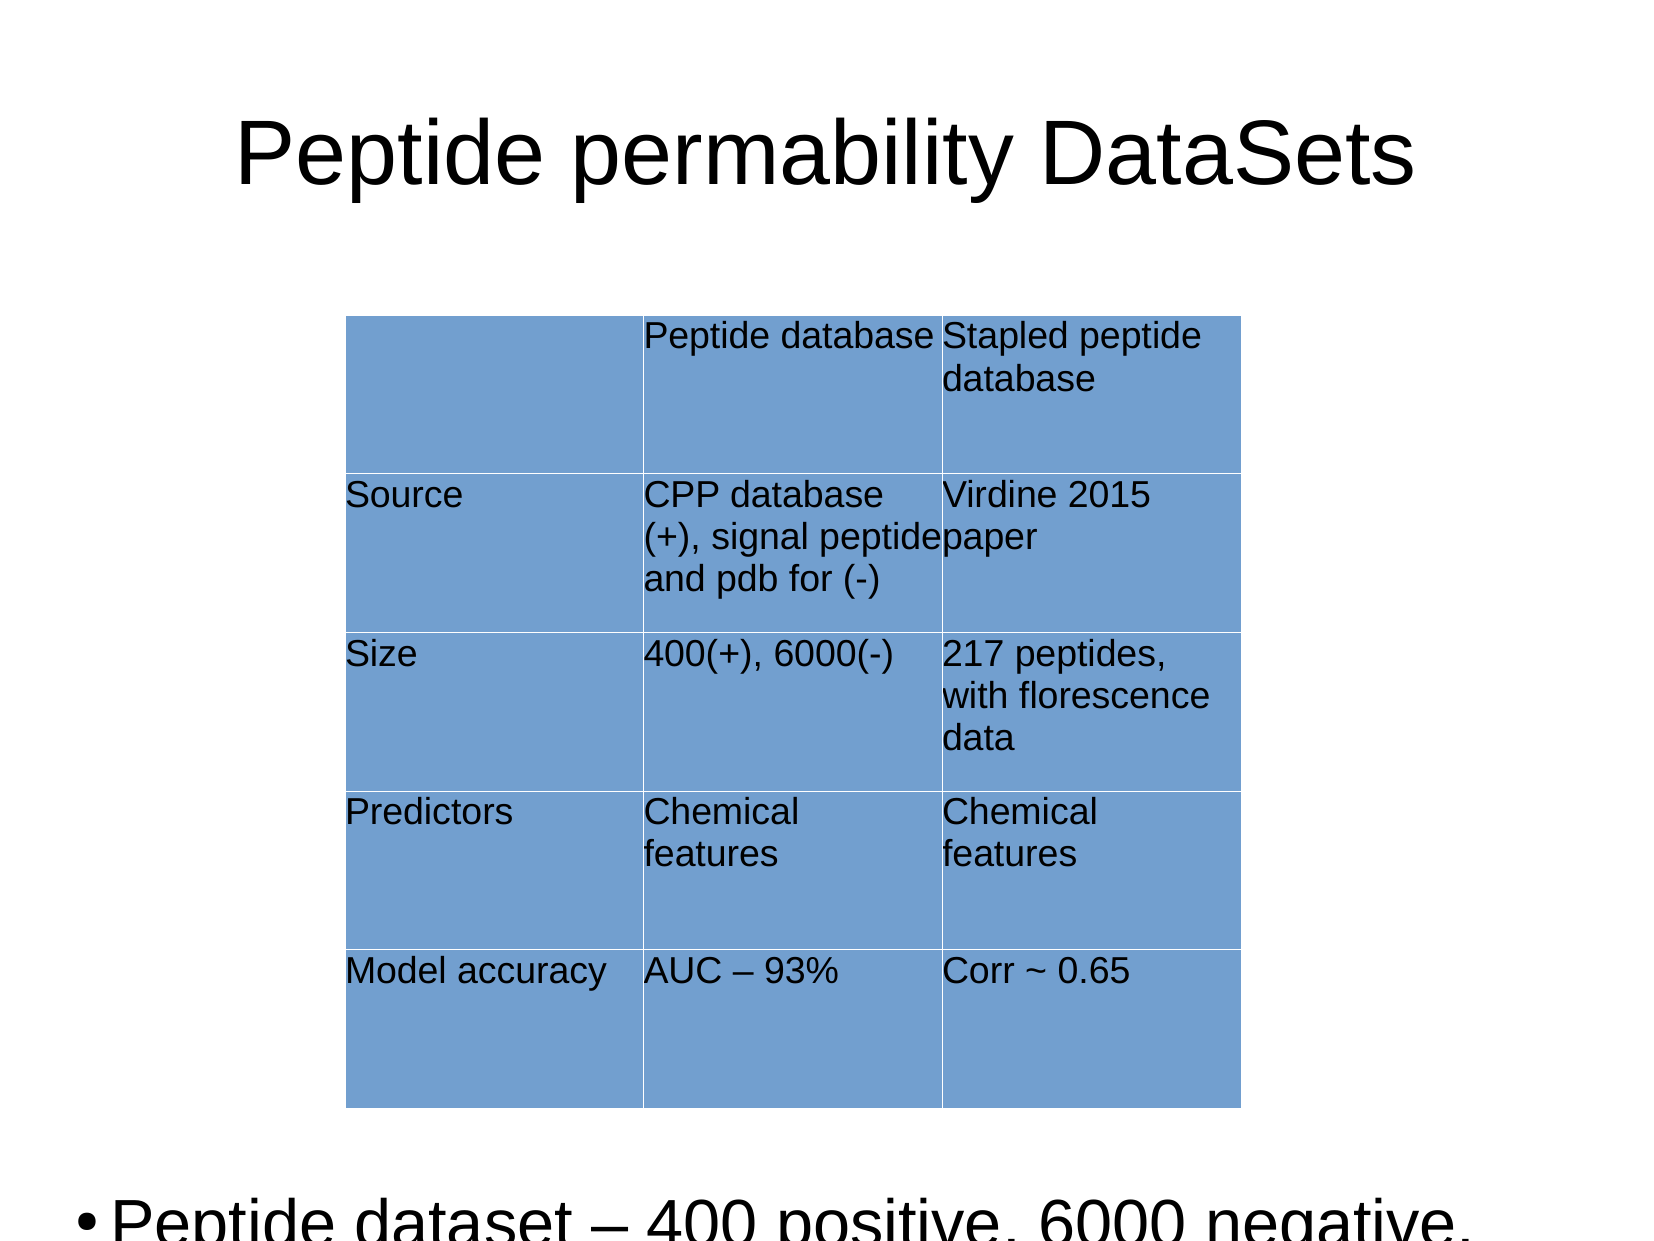

# Peptide permability DataSets
| | Peptide database | Stapled peptide database |
| --- | --- | --- |
| Source | CPP database (+), signal peptide and pdb for (-) | Virdine 2015 paper |
| Size | 400(+), 6000(-) | 217 peptides, with florescence data |
| Predictors | Chemical features | Chemical features |
| Model accuracy | AUC – 93% | Corr ~ 0.65 |
Peptide dataset – 400 positive, 6000 negative,
5-15 residues long
Converted to various chemical features using Rdkit
It is hoped that chemical features can be easily extended to including staples, which amino acid based features cannot